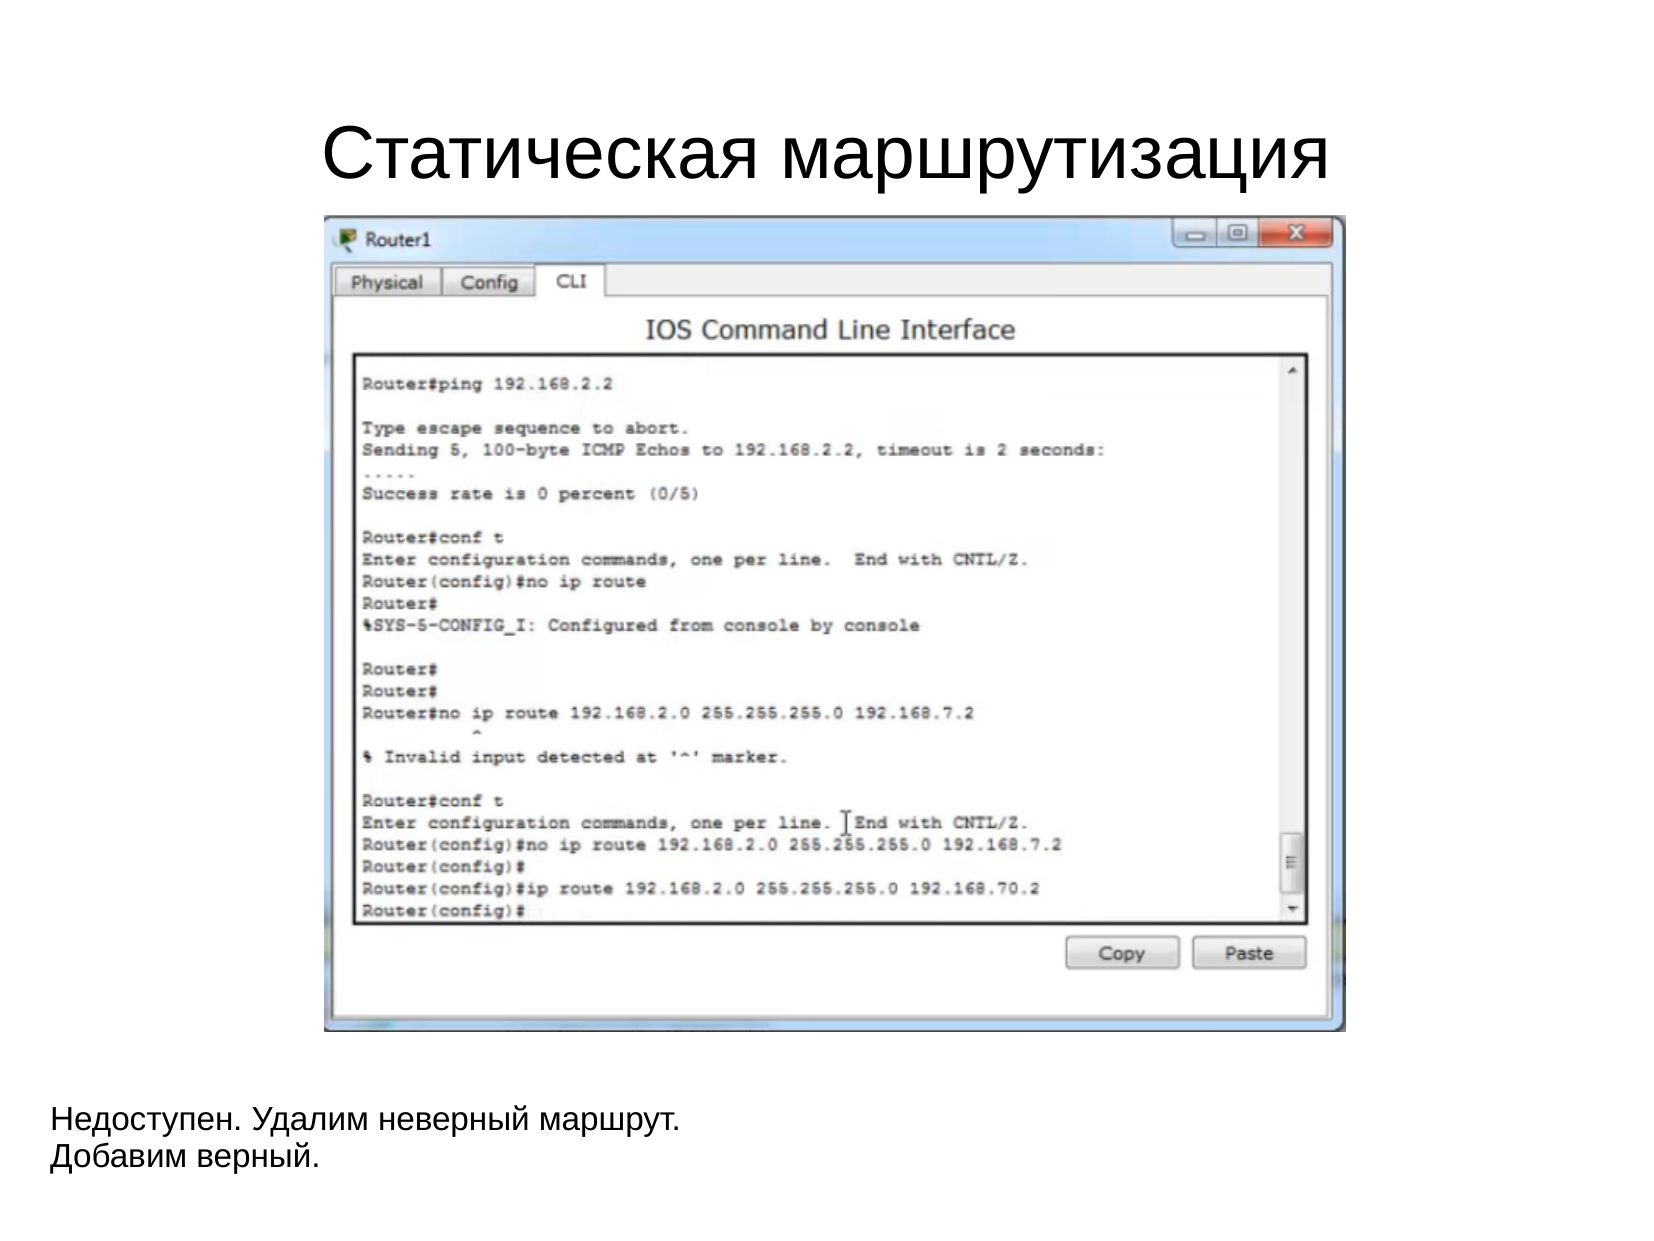

# Статическая маршрутизация
Недоступен. Удалим неверный маршрут.
Добавим верный.